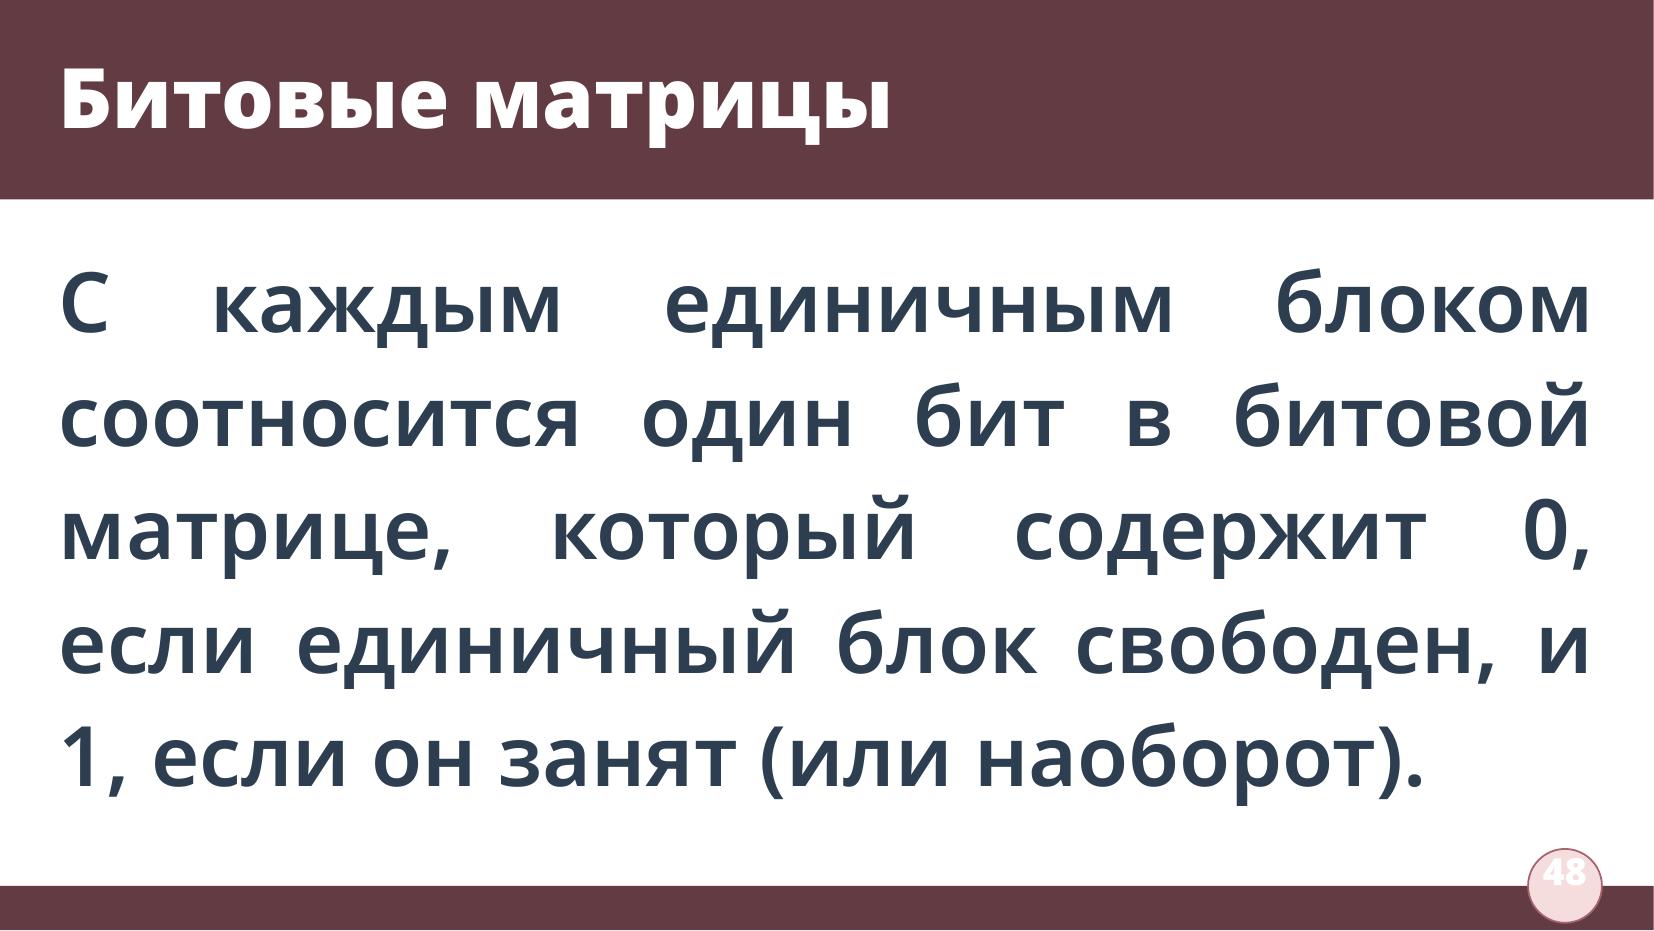

# Битовые матрицы
С каждым единичным блоком соотносится один бит в битовой матрице, который содержит 0, если единичный блок свободен, и 1, если он занят (или наоборот).